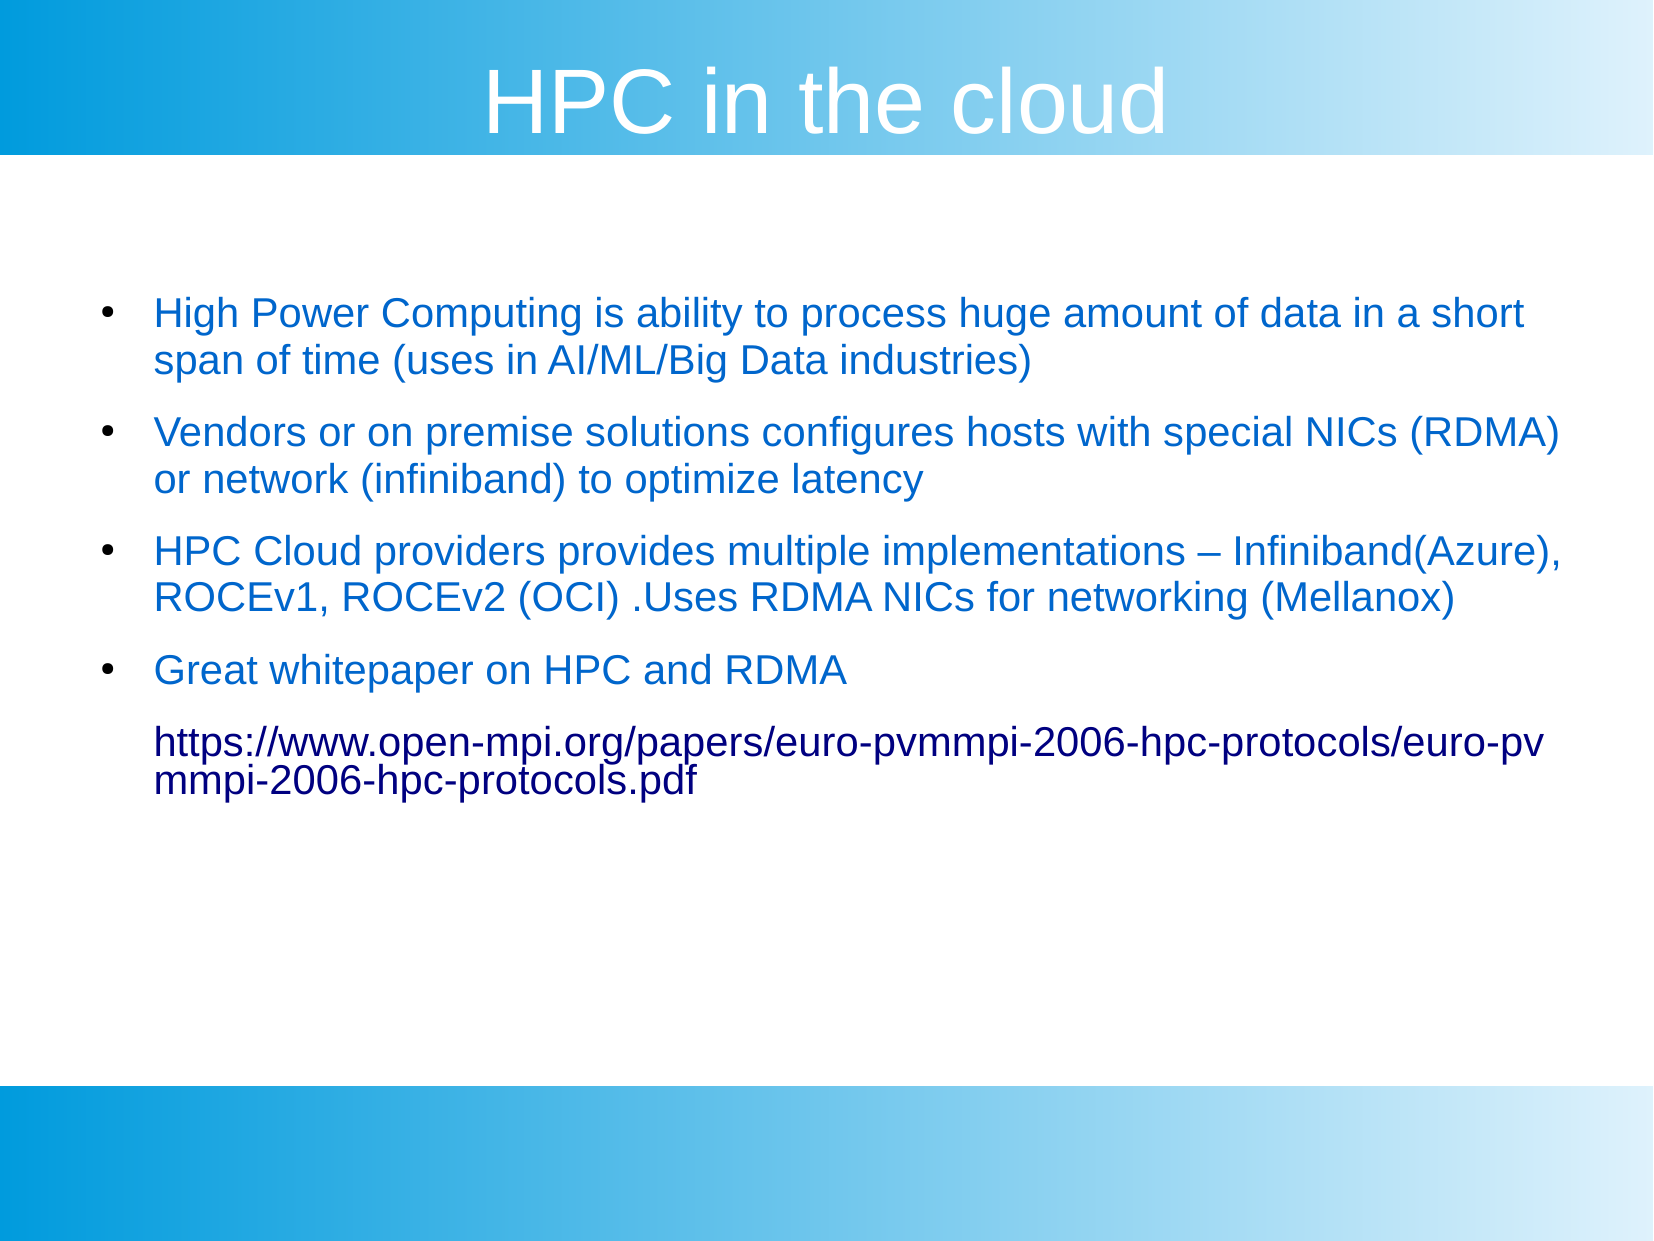

# HPC in the cloud
High Power Computing is ability to process huge amount of data in a short span of time (uses in AI/ML/Big Data industries)
Vendors or on premise solutions configures hosts with special NICs (RDMA) or network (infiniband) to optimize latency
HPC Cloud providers provides multiple implementations – Infiniband(Azure), ROCEv1, ROCEv2 (OCI) .Uses RDMA NICs for networking (Mellanox)
Great whitepaper on HPC and RDMA
https://www.open-mpi.org/papers/euro-pvmmpi-2006-hpc-protocols/euro-pvmmpi-2006-hpc-protocols.pdf